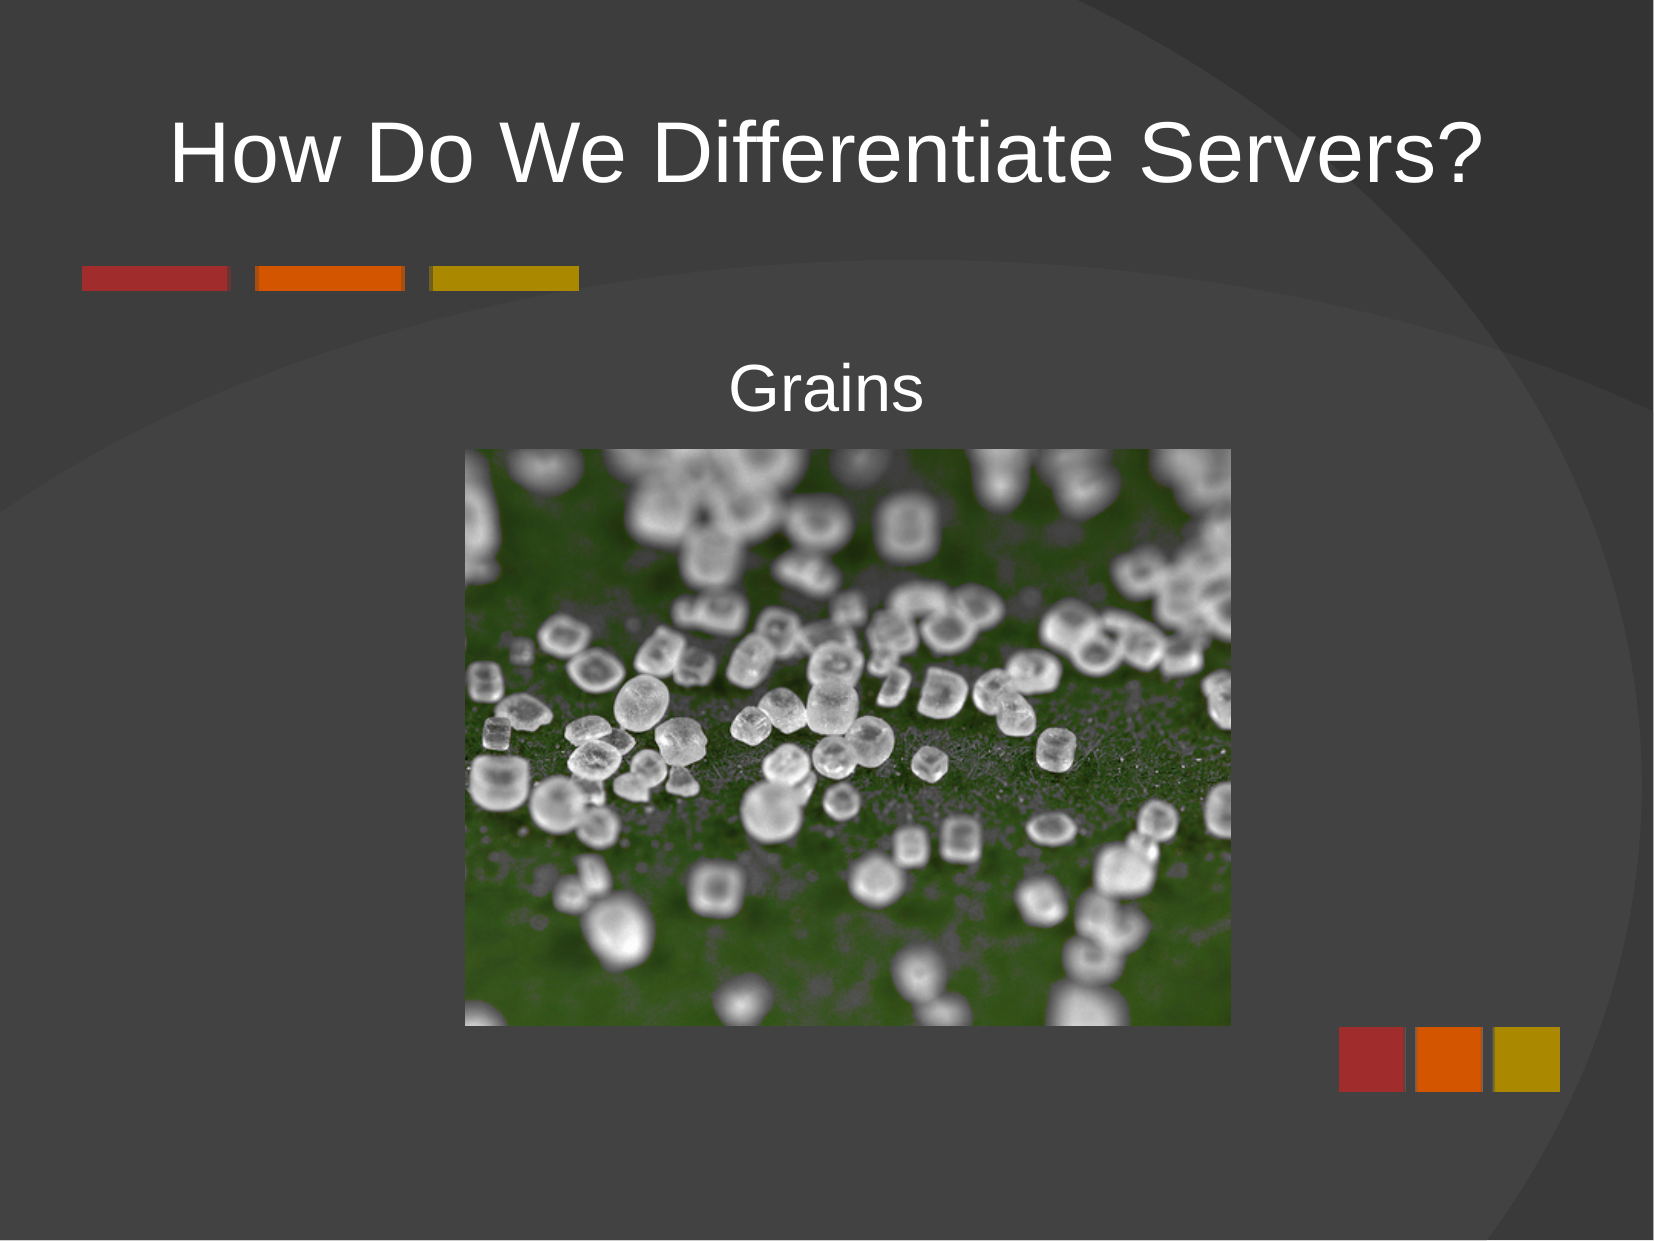

# How Do We Differentiate Servers?
Grains